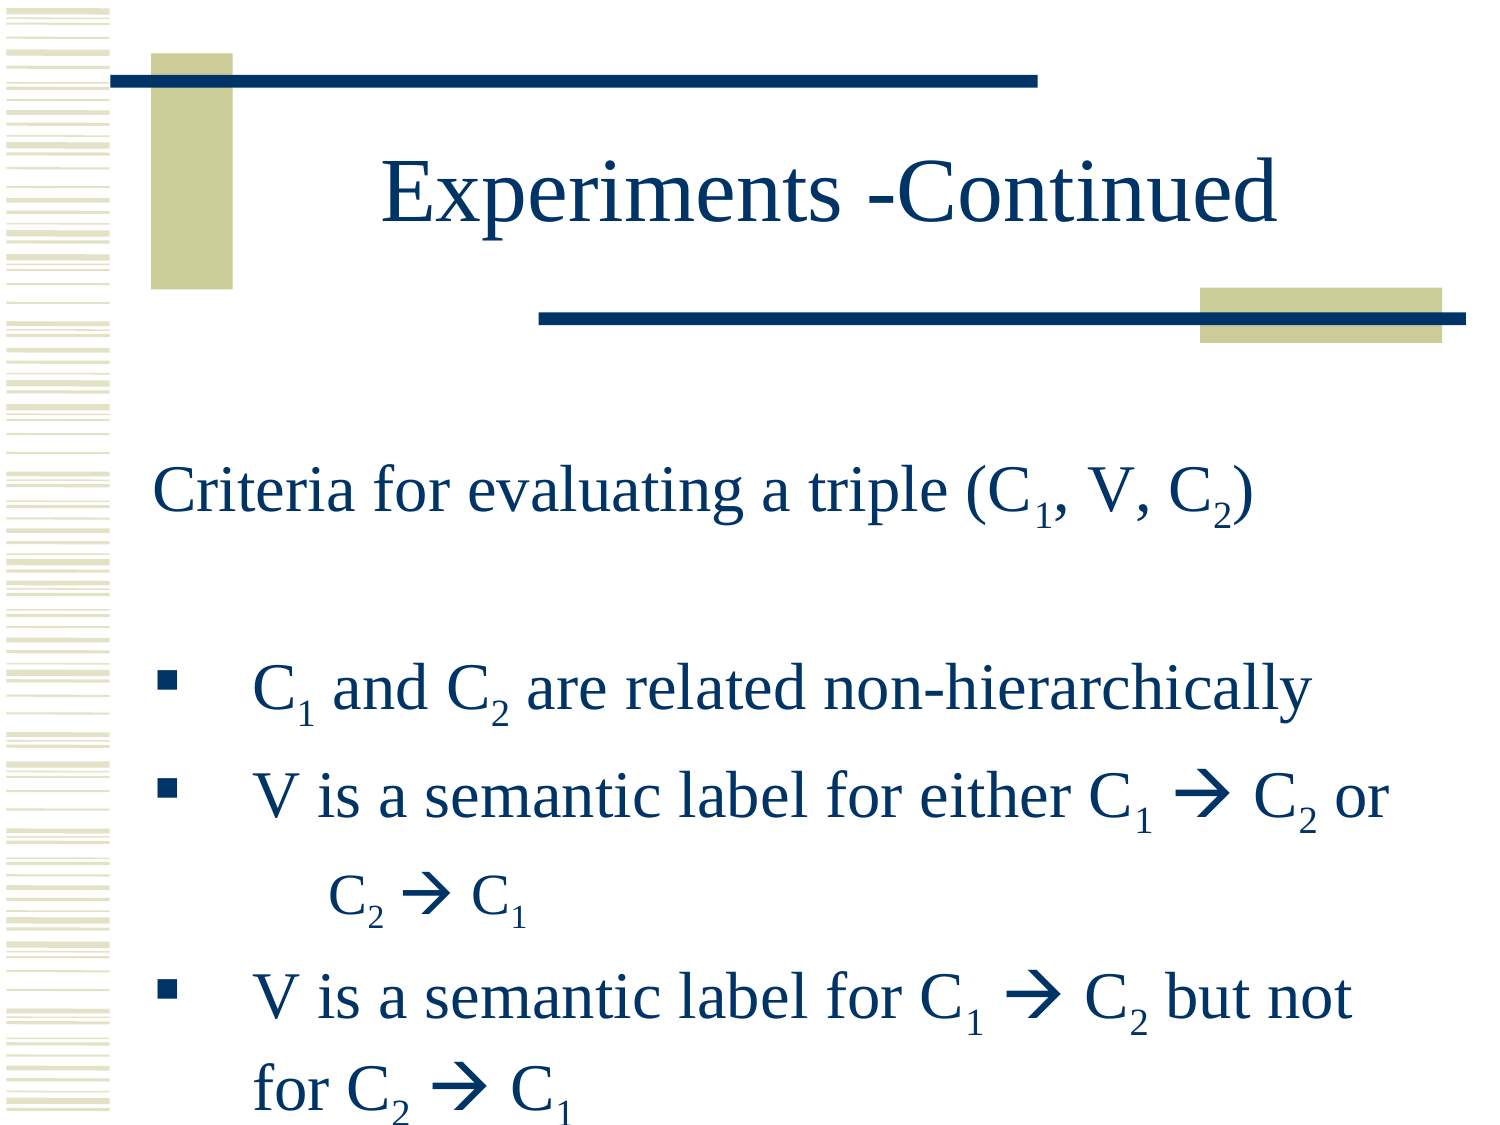

# Experiments -Continued
Criteria for evaluating a triple (C1, V, C2)
C1 and C2 are related non-hierarchically
V is a semantic label for either C1  C2 or
 C2  C1
V is a semantic label for C1  C2 but not for C2  C1